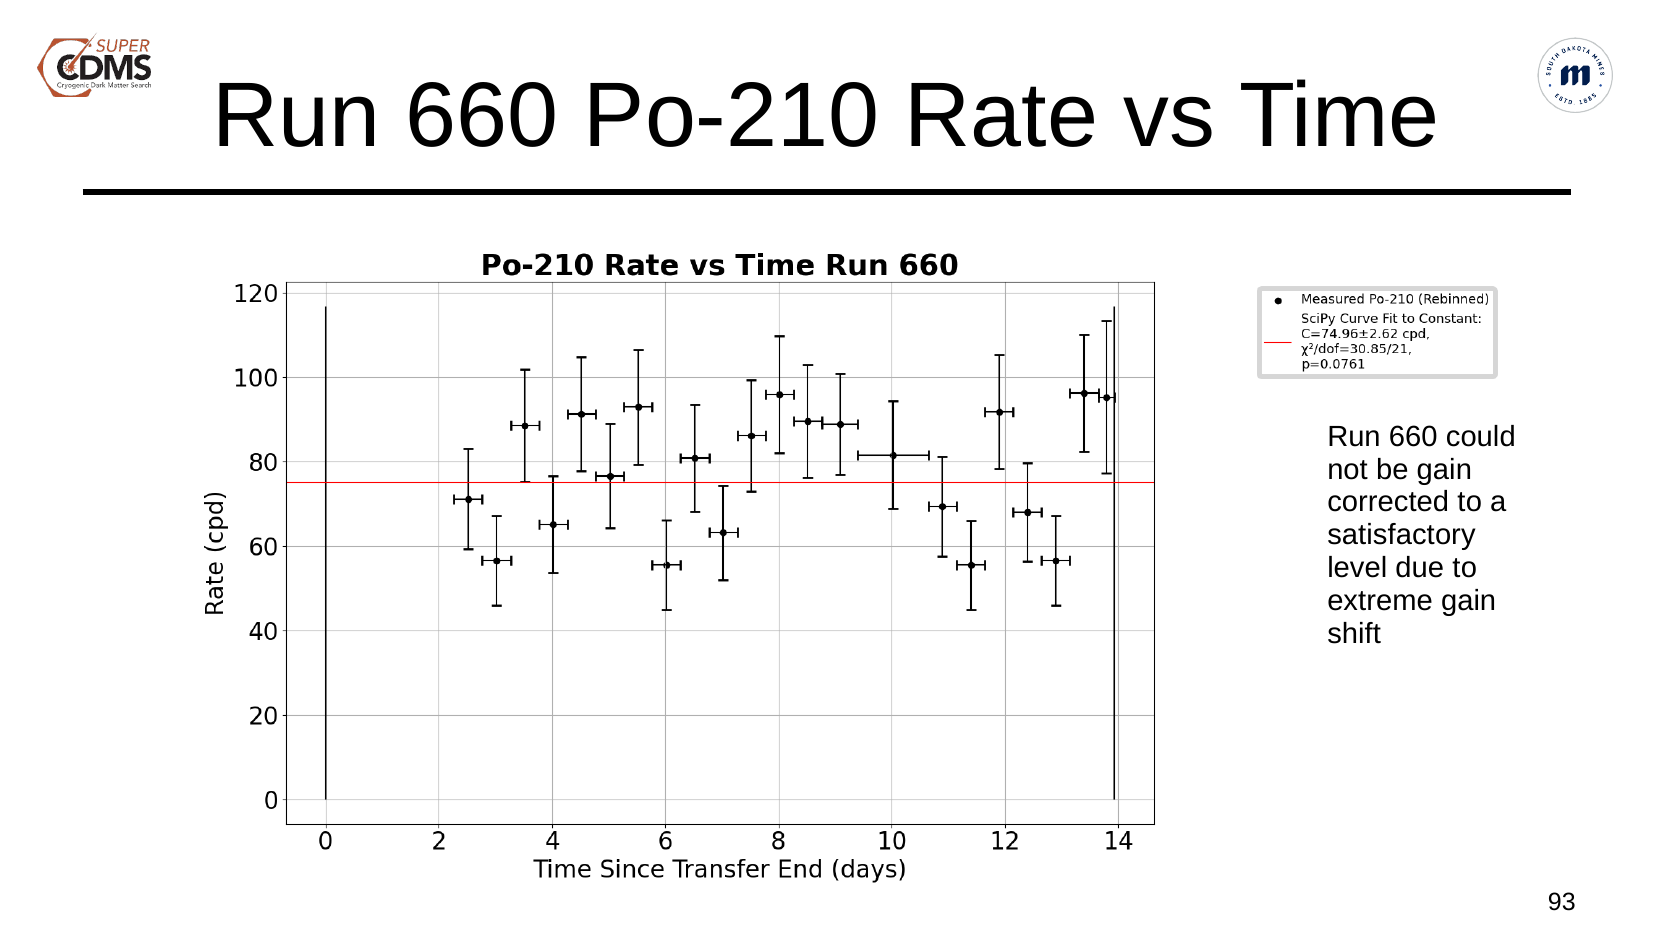

# Run 660 Po-210 Rate vs Time
Run 660 could not be gain corrected to a satisfactory level due to extreme gain shift